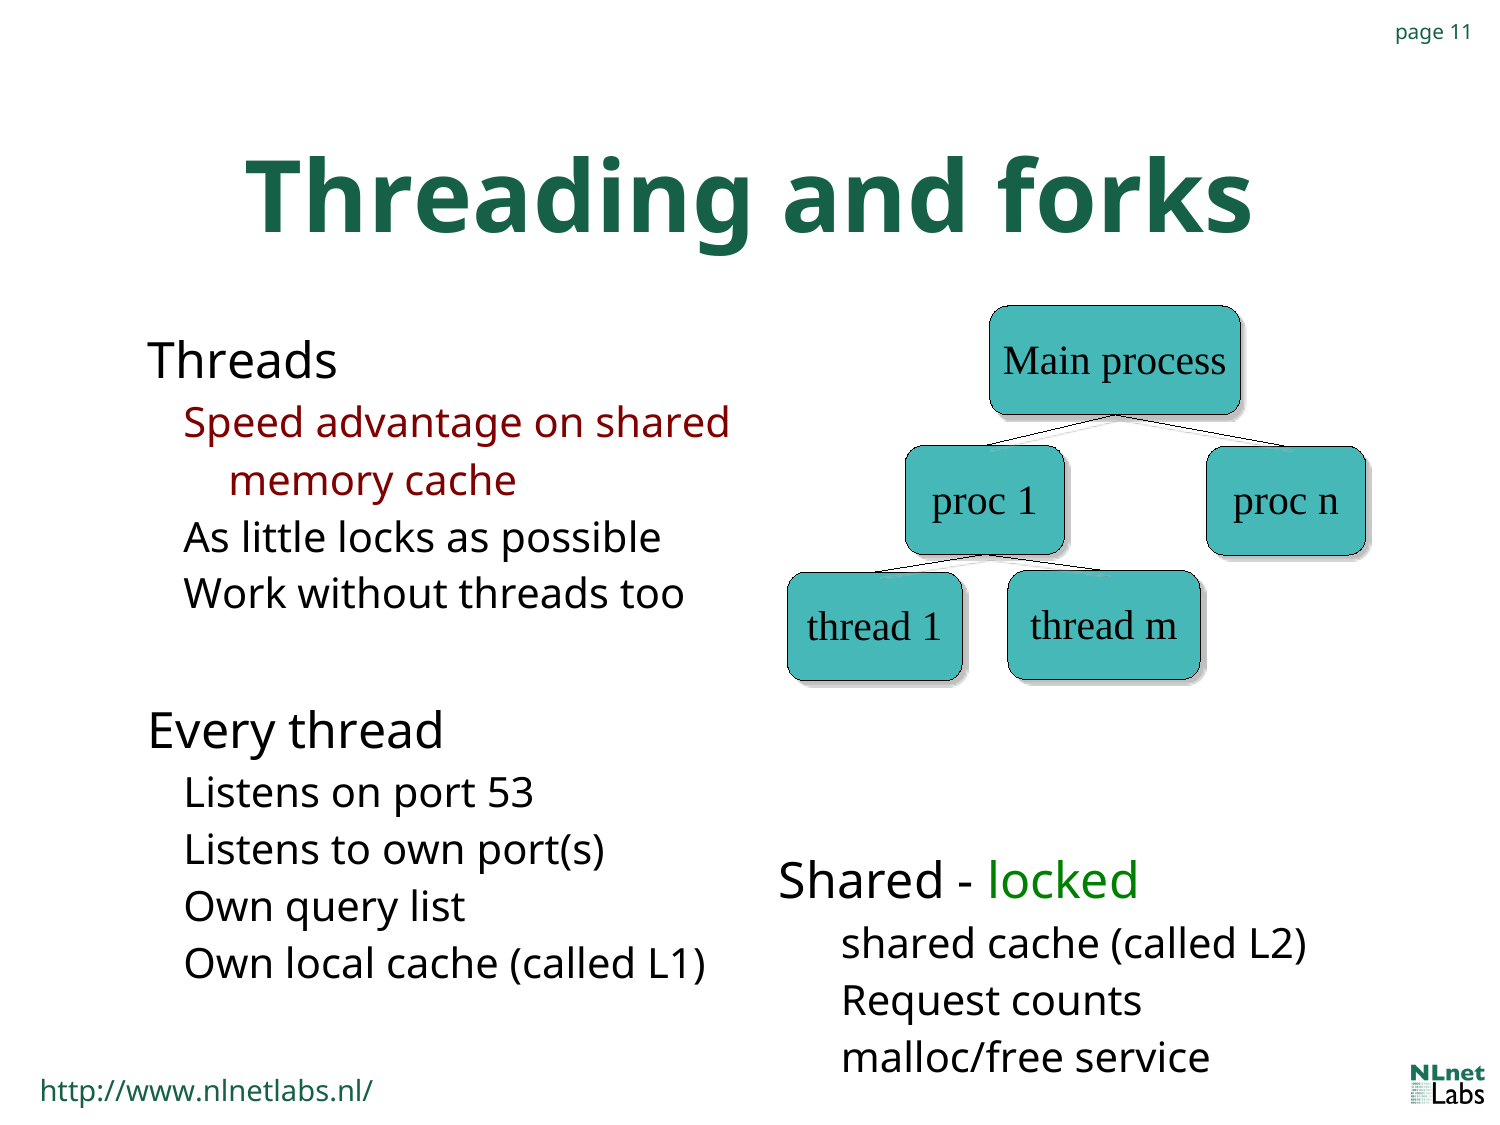

# Threading and forks
Main process
Threads
Speed advantage on shared memory cache
As little locks as possible
Work without threads too
Every thread
Listens on port 53
Listens to own port(s)
Own query list
Own local cache (called L1)
 Shared - locked
shared cache (called L2)
Request counts
malloc/free service
proc 1
proc n
thread m
thread 1